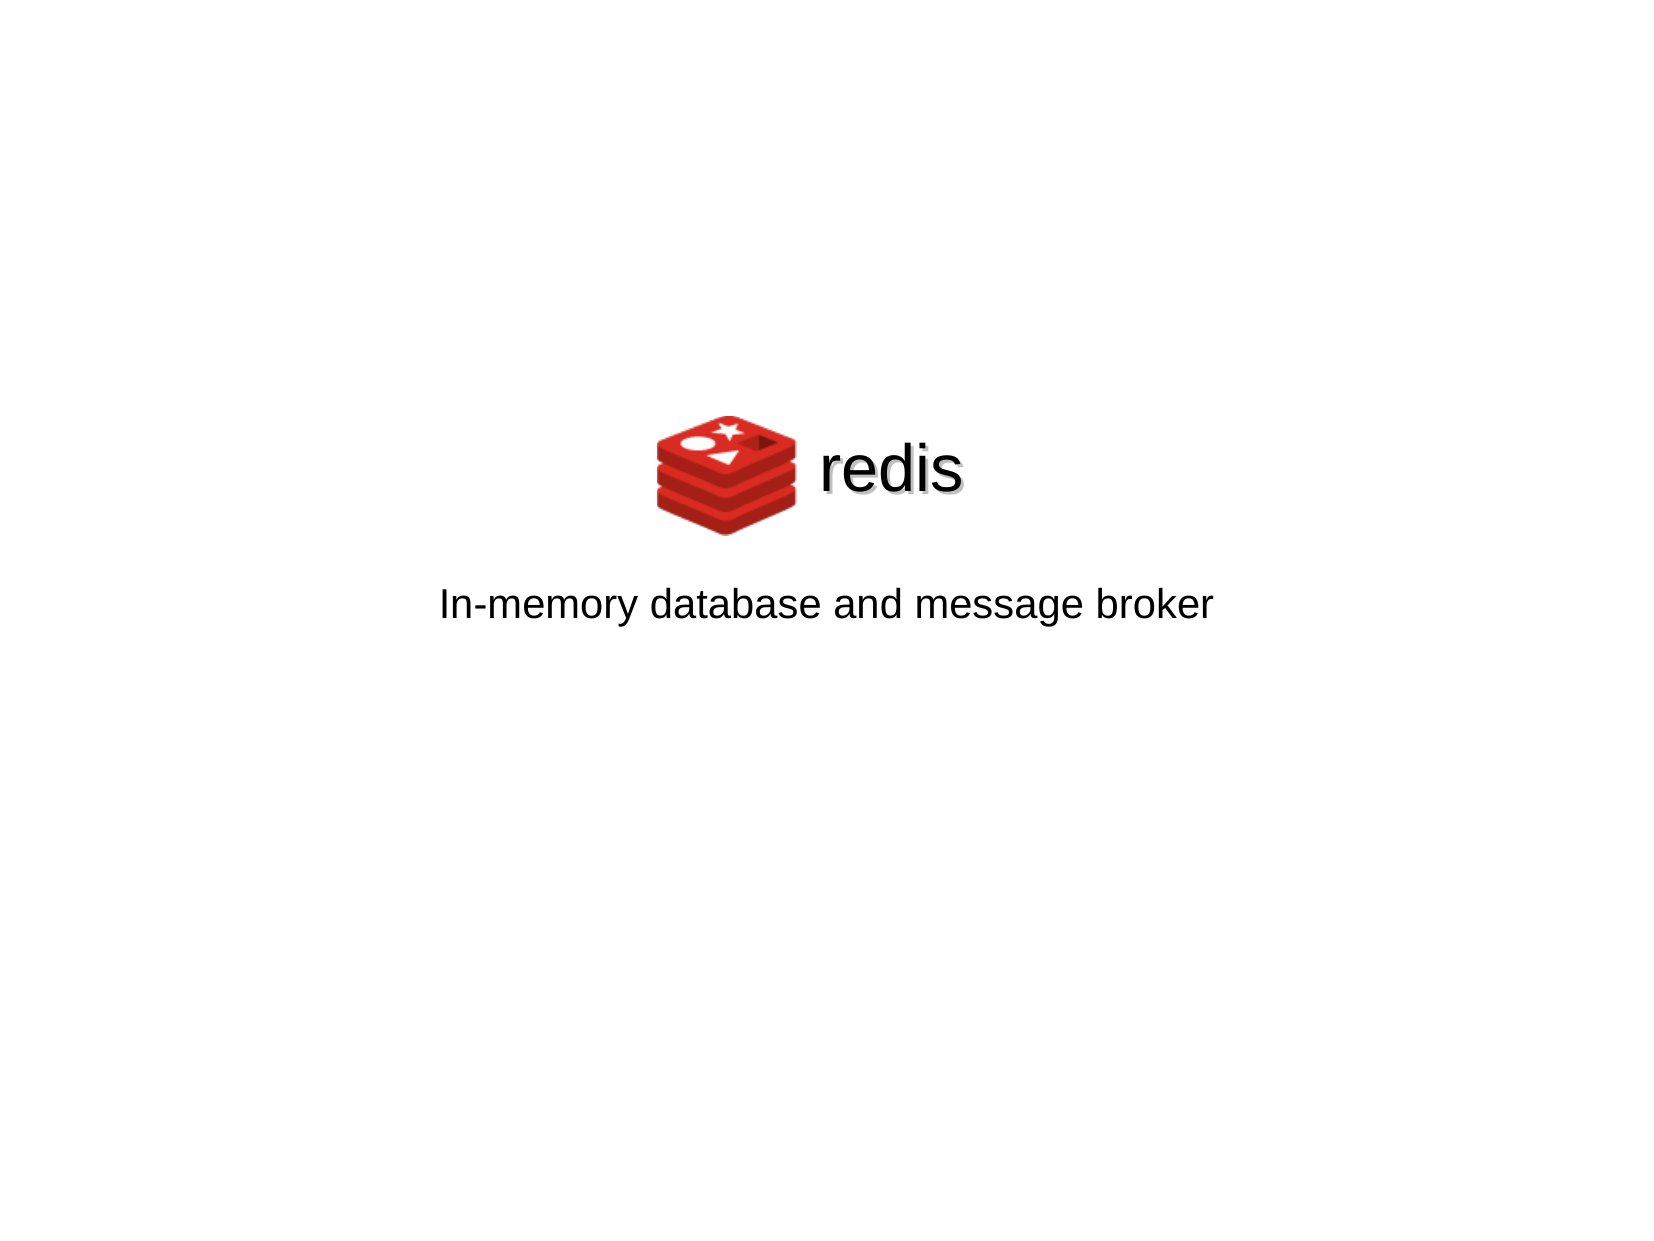

# redis
In-memory database and message broker